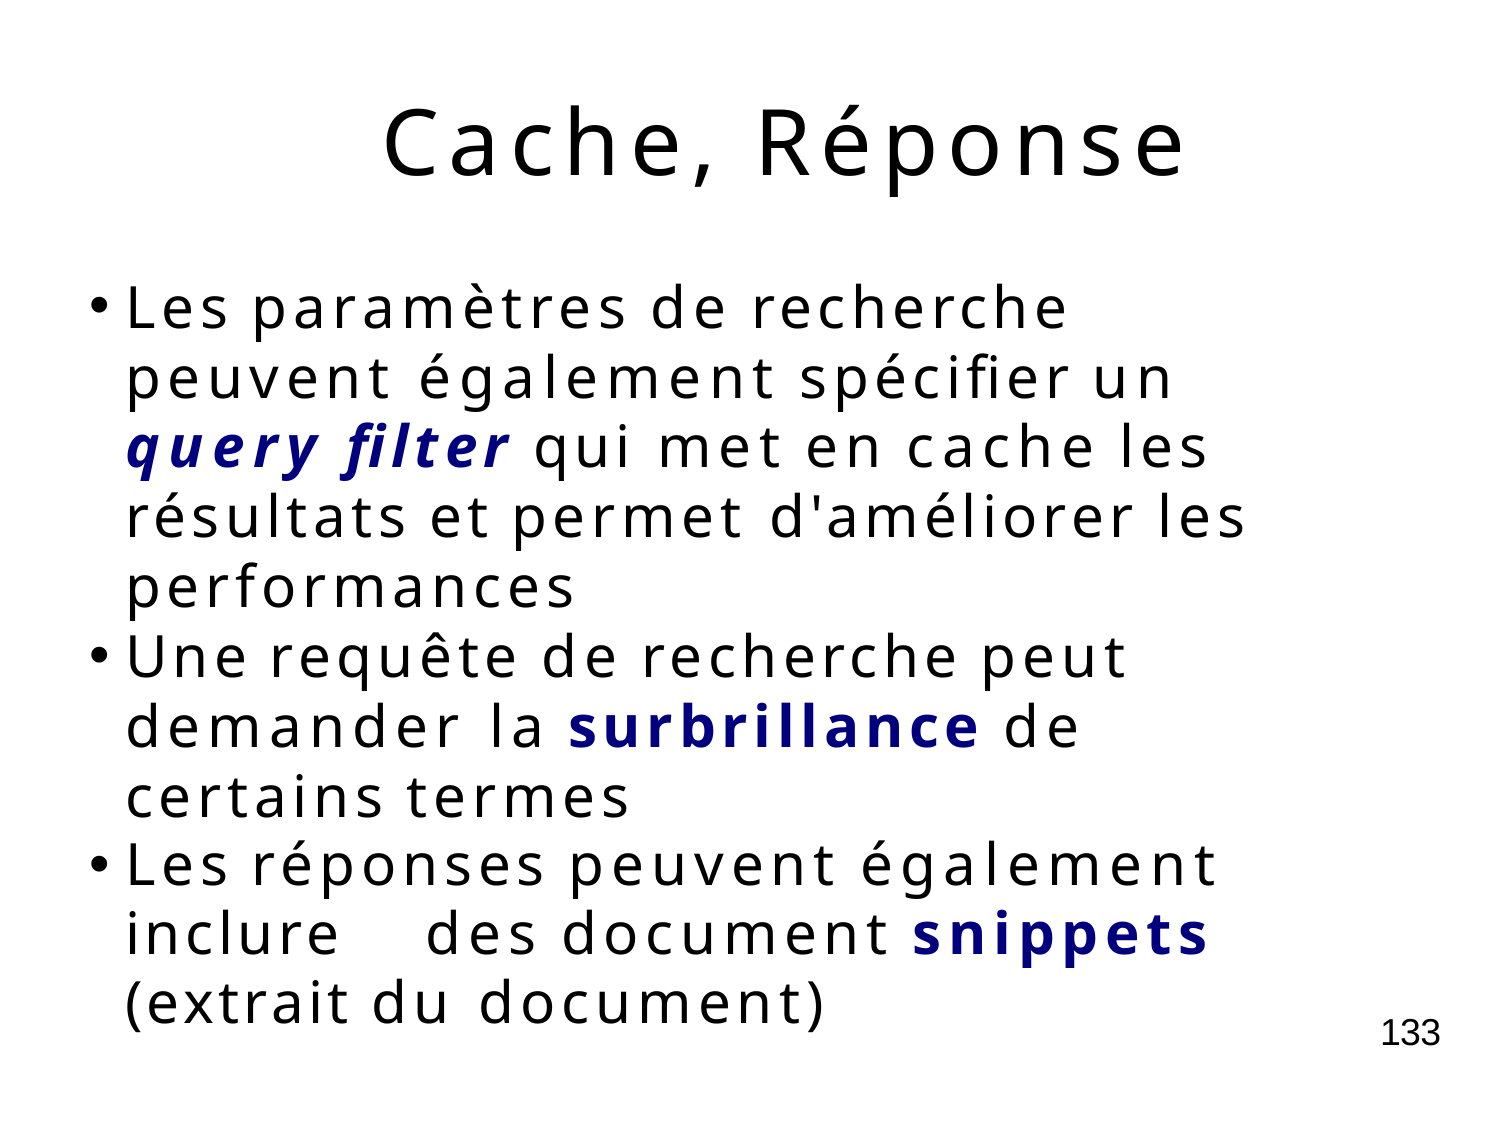

# Cache, Réponse
Les paramètres de recherche peuvent également spécifier un query filter qui met en cache les résultats et permet d'améliorer les performances
Une requête de recherche peut demander la surbrillance de certains termes
Les réponses peuvent également inclure 	des document snippets (extrait du document)
133